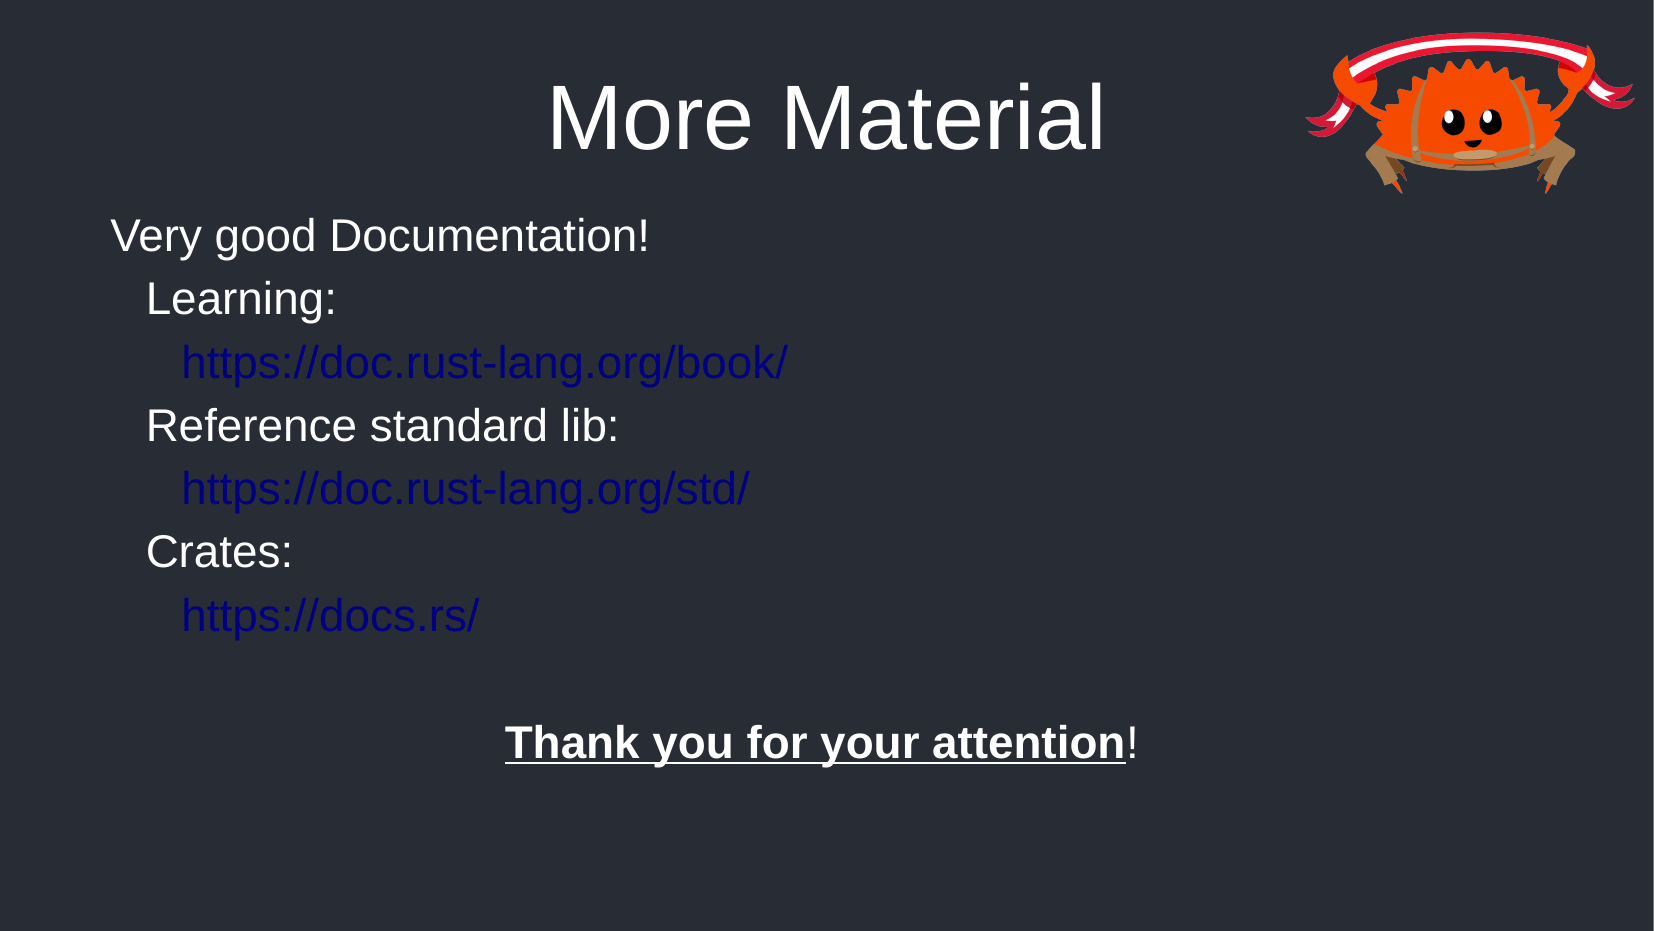

# More Material
Very good Documentation!
Learning:
https://doc.rust-lang.org/book/
Reference standard lib:
https://doc.rust-lang.org/std/
Crates:
https://docs.rs/
Thank you for your attention!